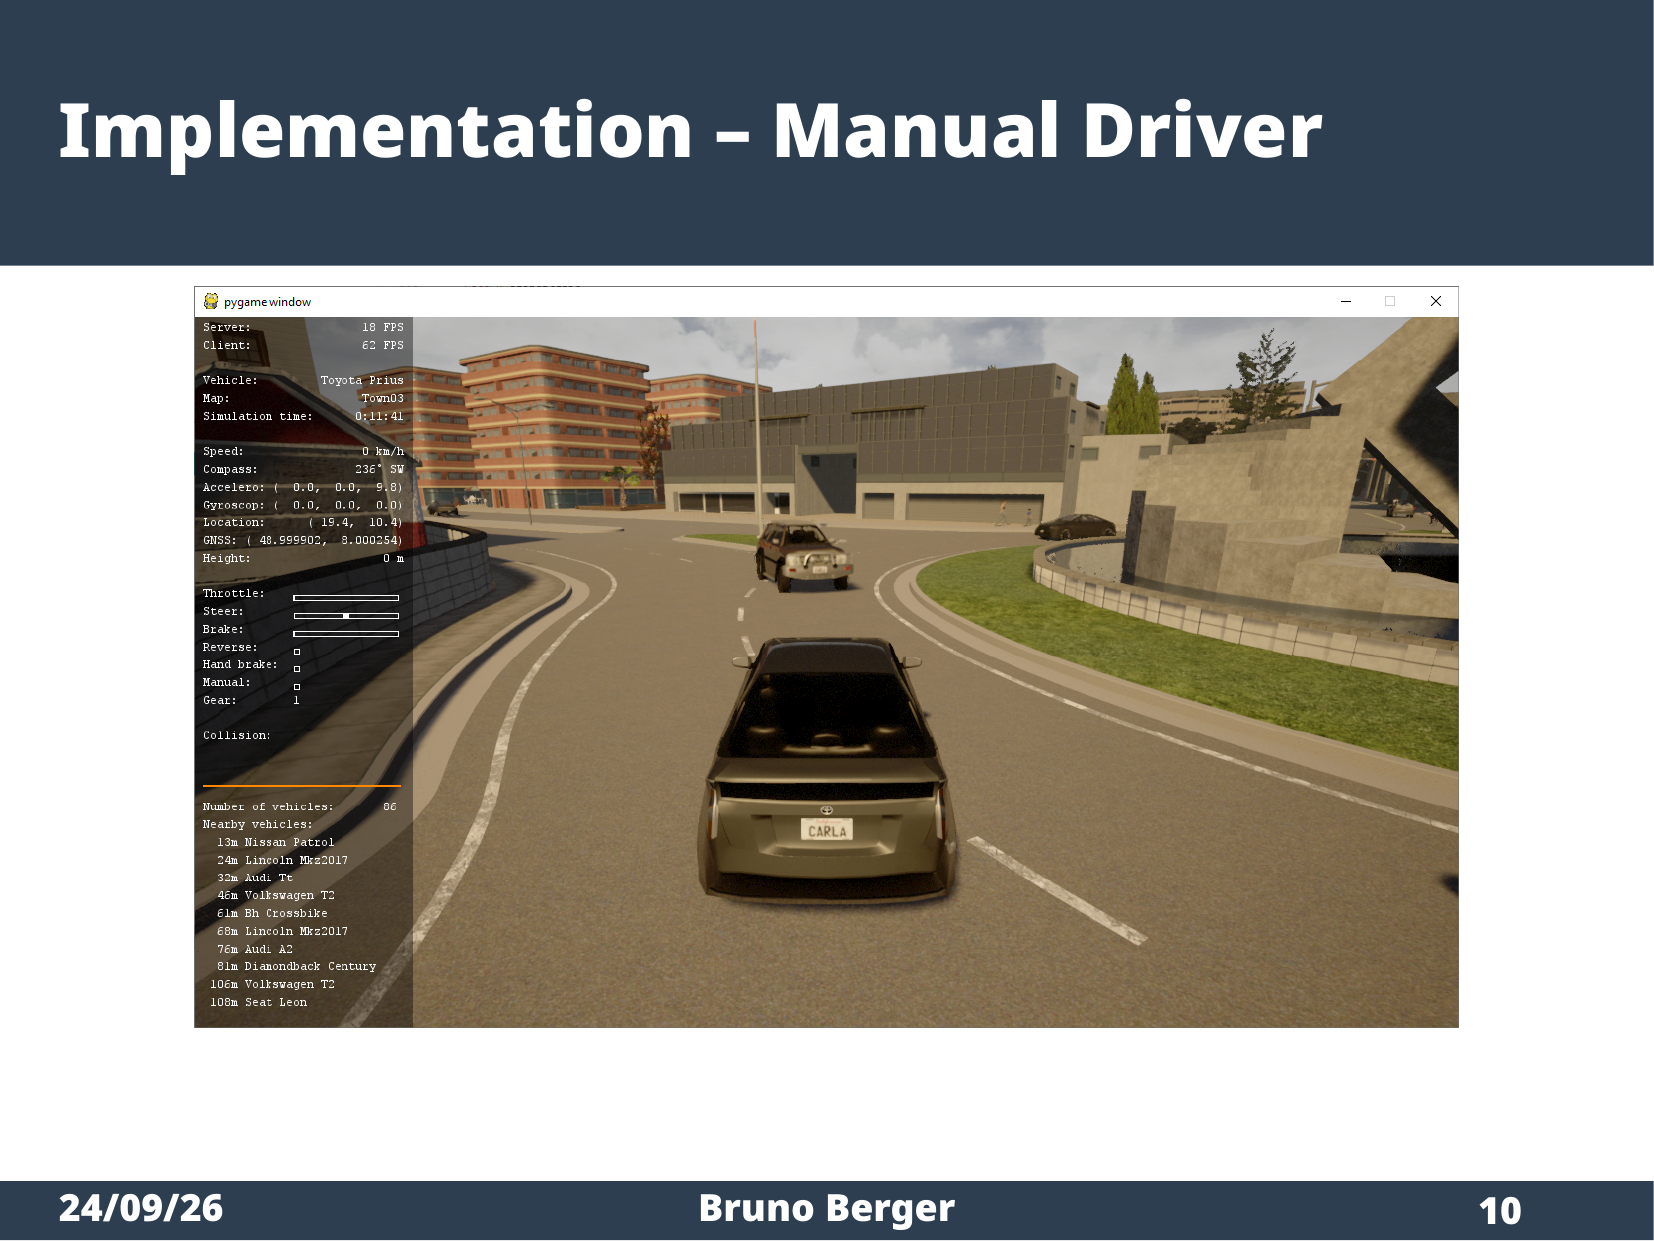

# Implementation – Manual Driver
Bruno Berger
10